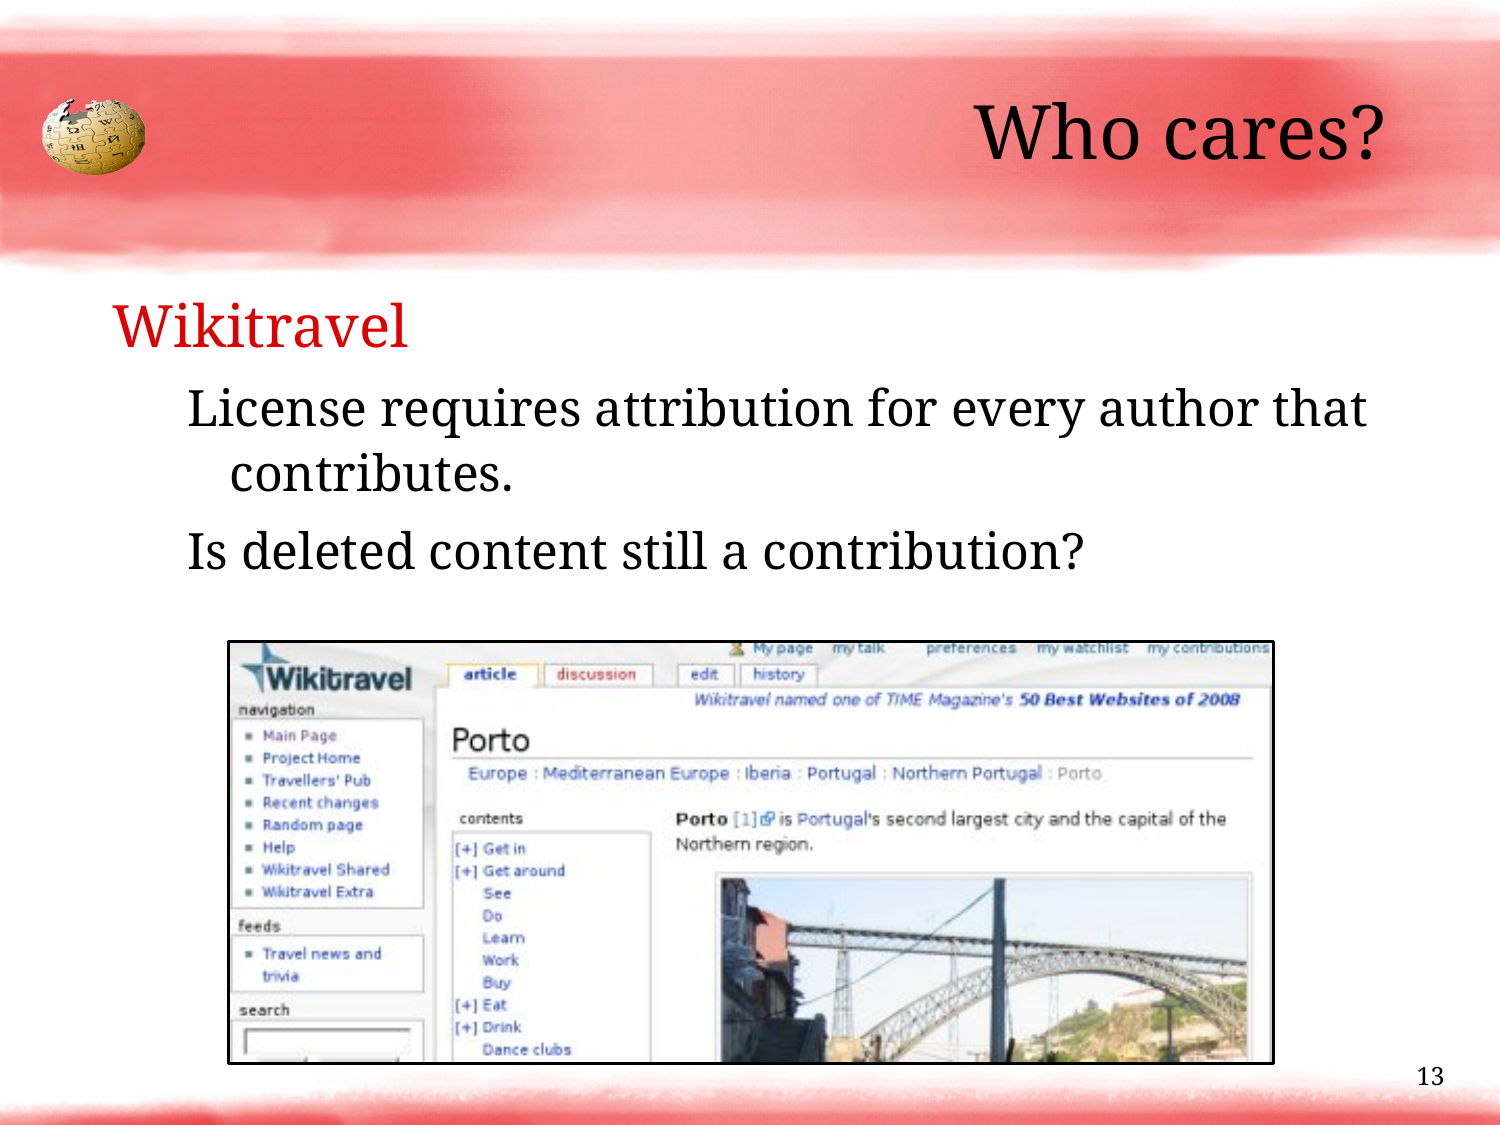

# Who cares?
Wikitravel
License requires attribution for every author that contributes.
Is deleted content still a contribution?
13